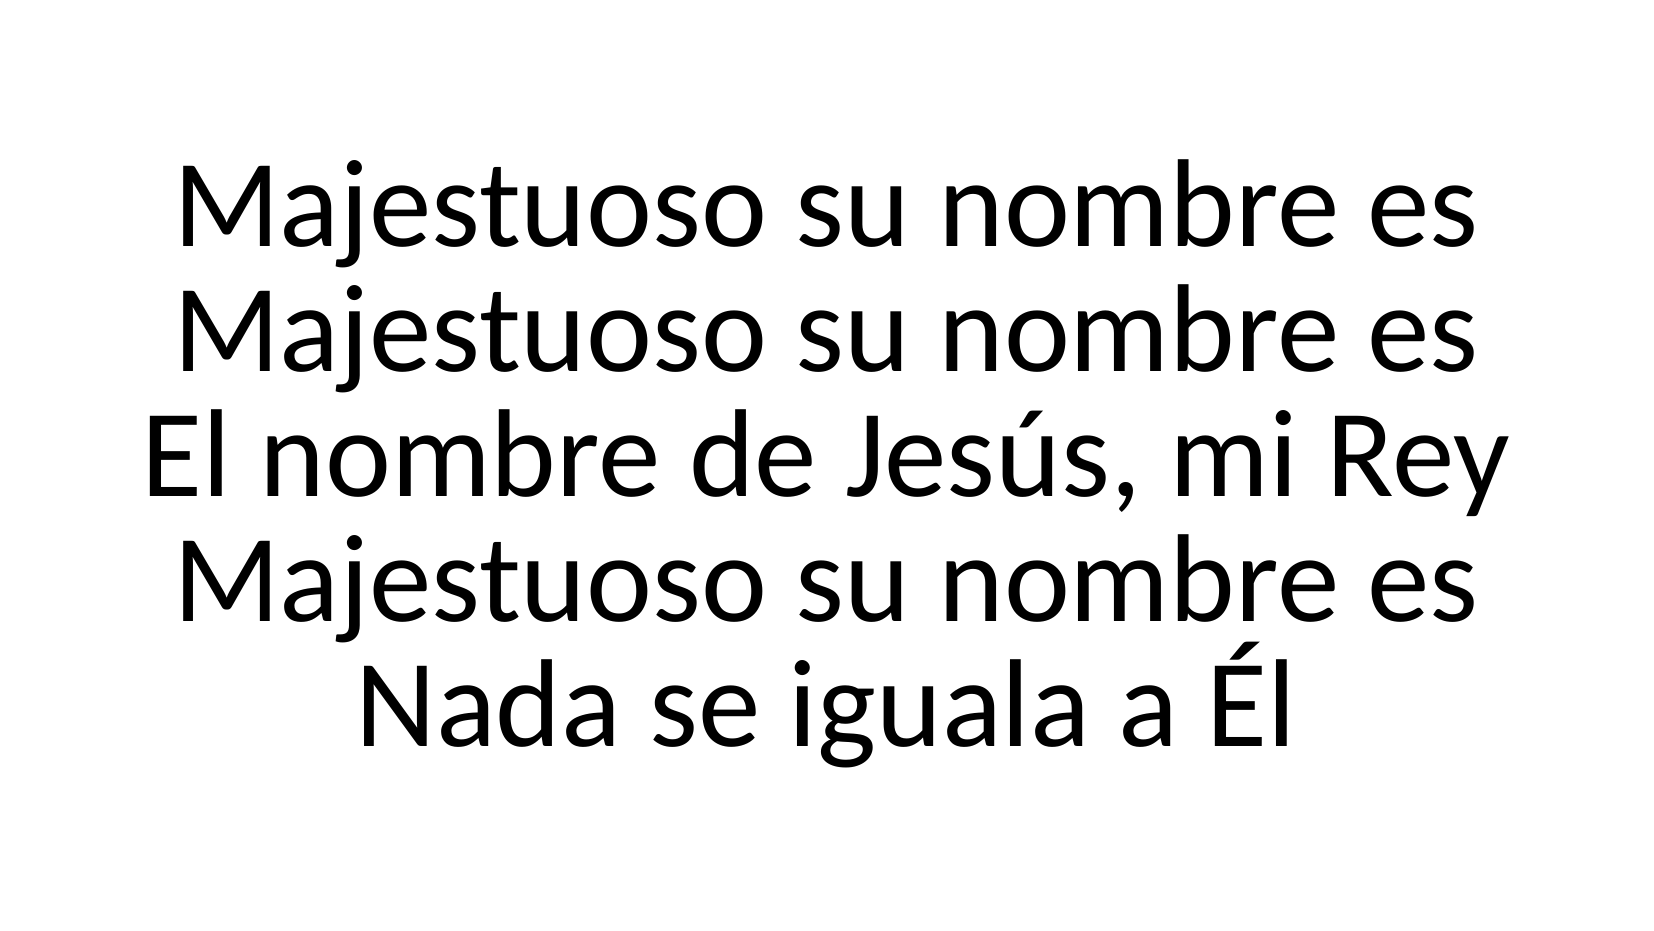

# Majestuoso su nombre es Majestuoso su nombre es El nombre de Jesús, mi Rey Majestuoso su nombre es Nada se iguala a Él